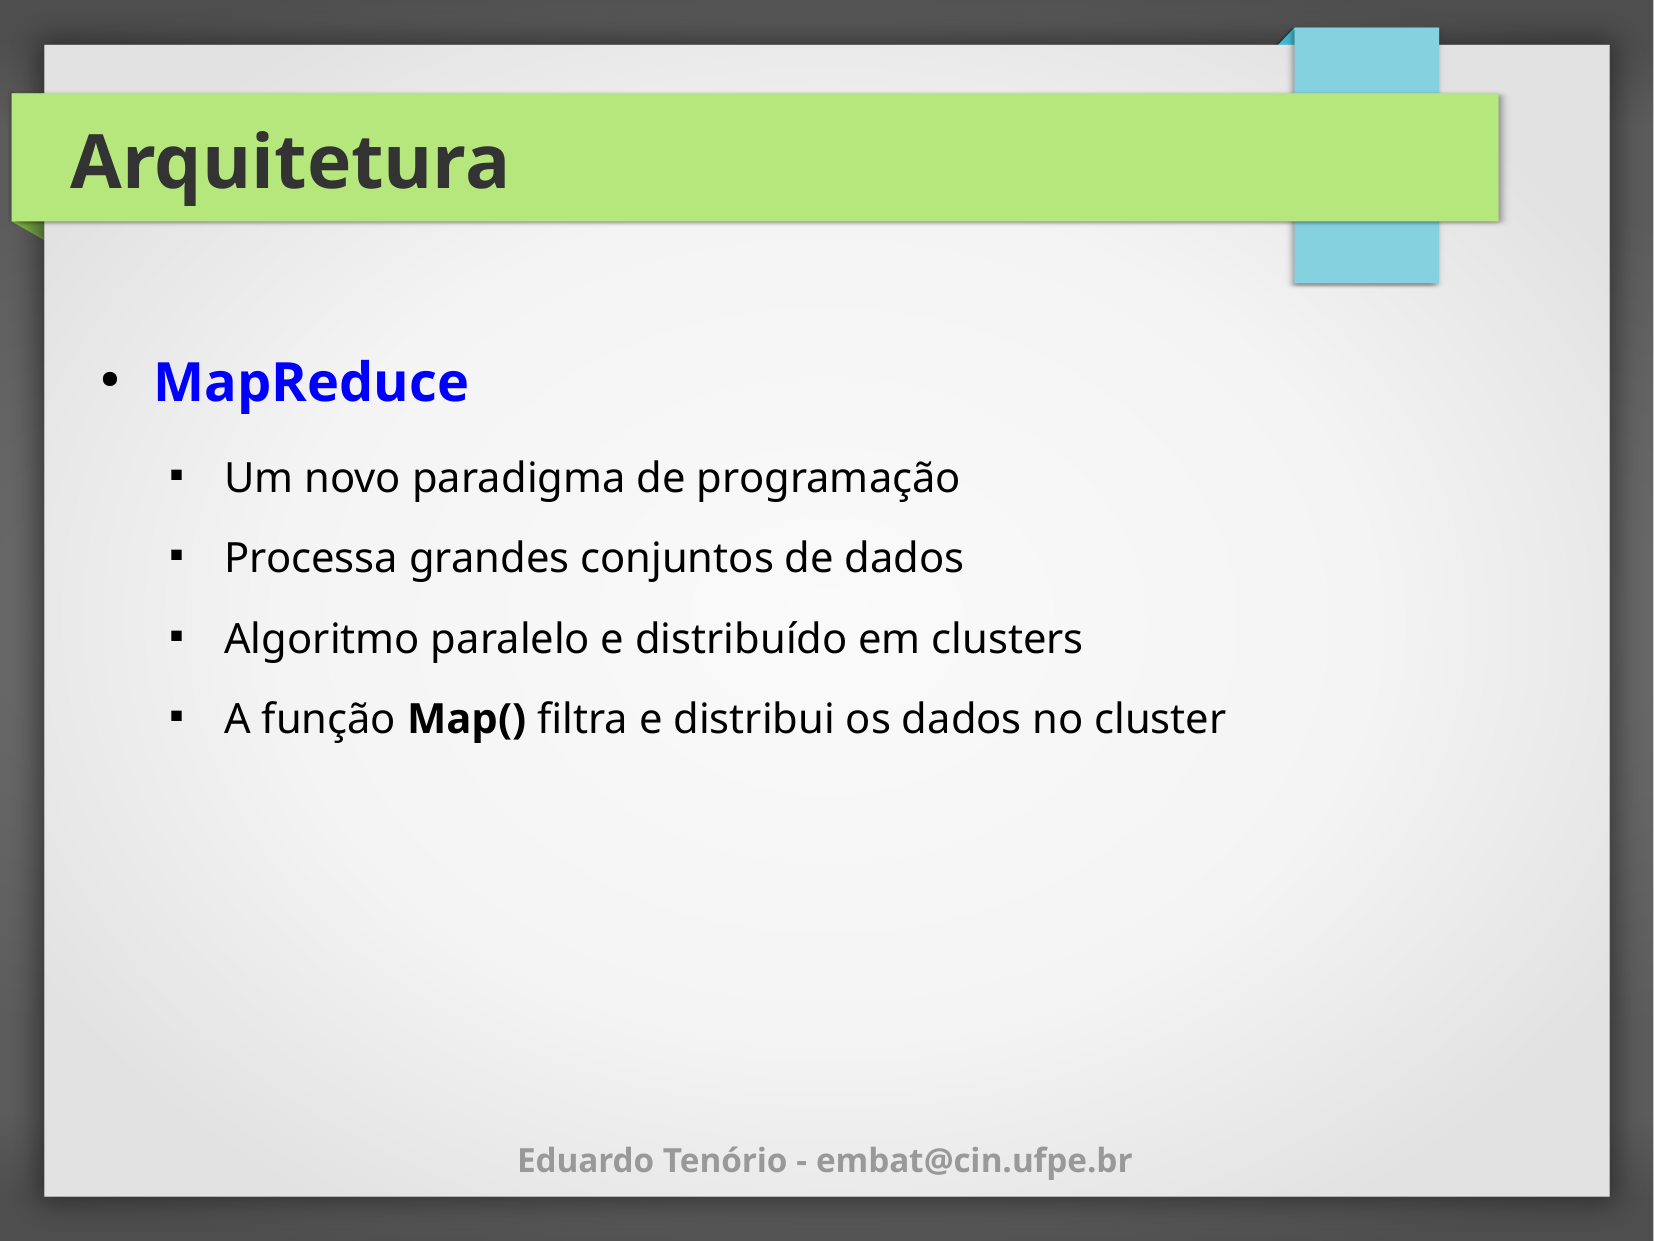

# Arquitetura
MapReduce
Um novo paradigma de programação
Processa grandes conjuntos de dados
Algoritmo paralelo e distribuído em clusters
A função Map() filtra e distribui os dados no cluster
Eduardo Tenório - embat@cin.ufpe.br